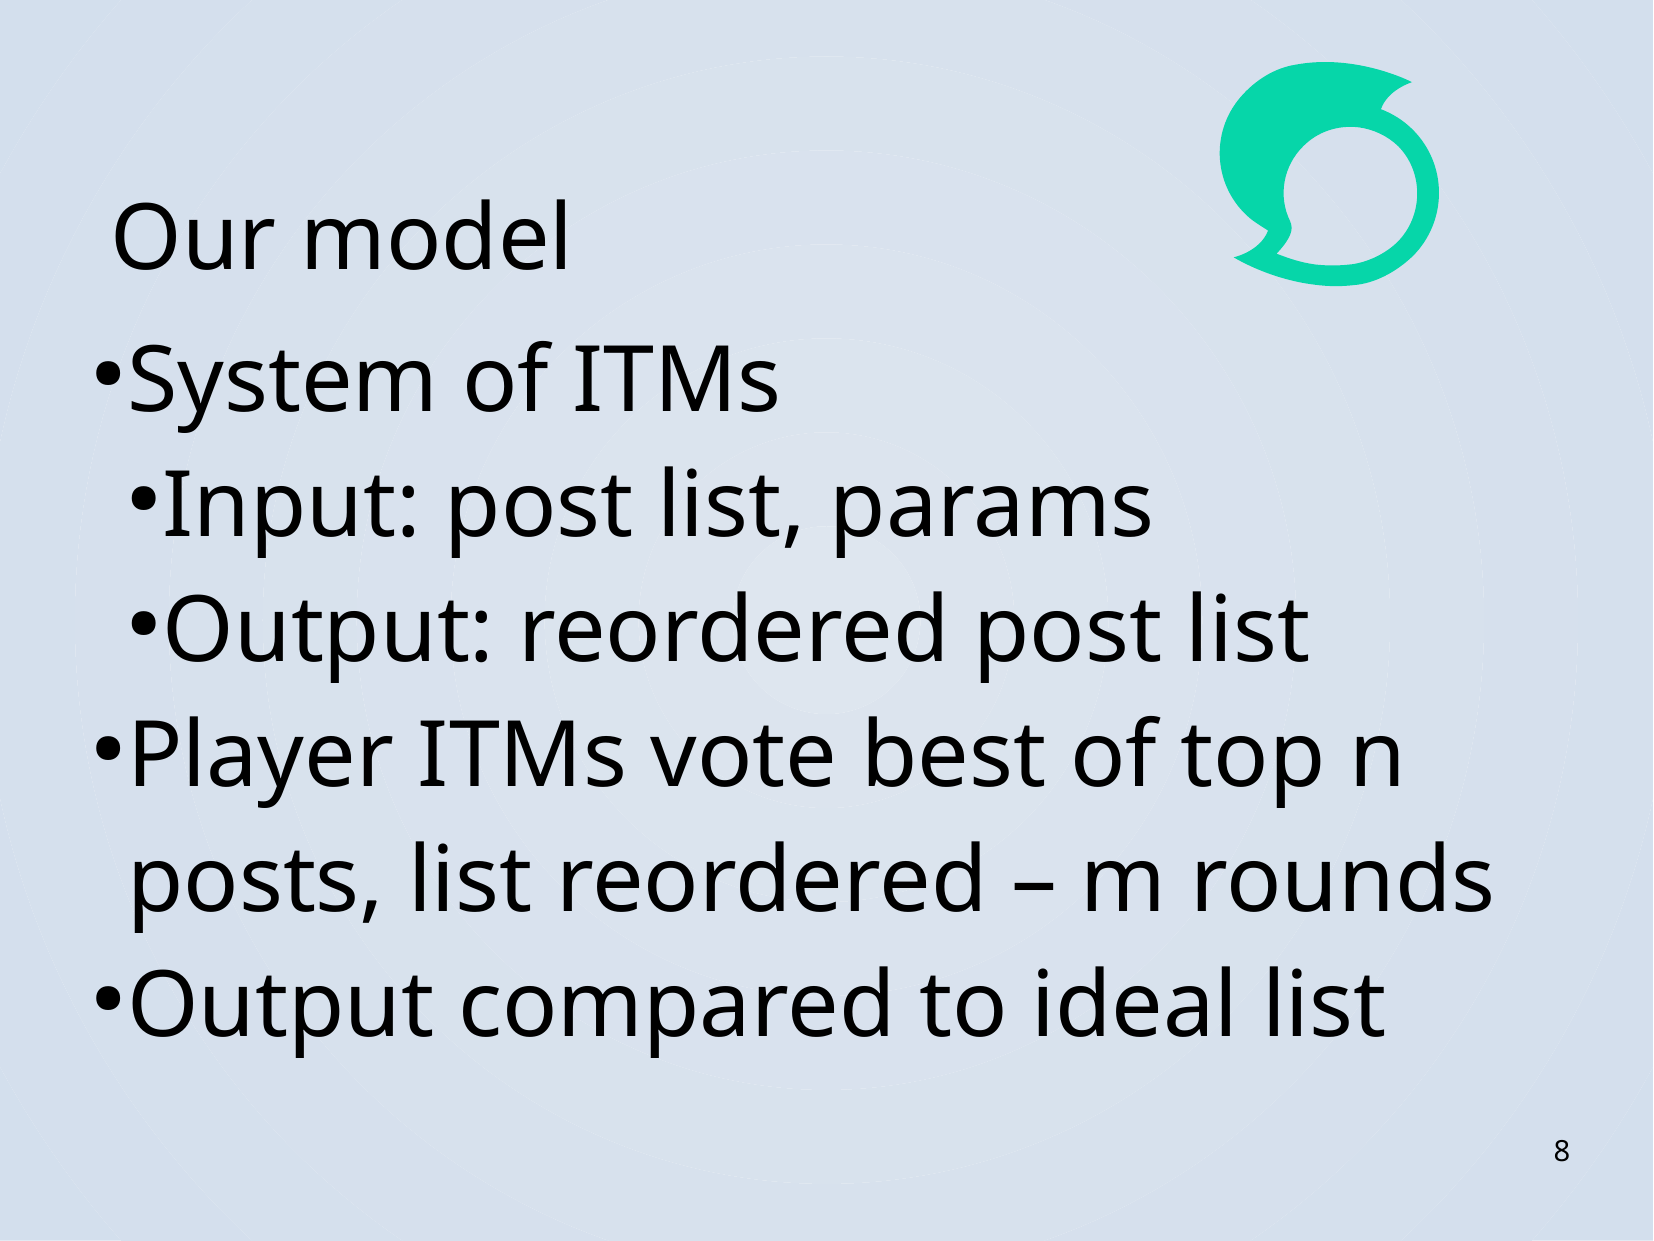

Our model
System of ITMs
Input: post list, params
Output: reordered post list
Player ITMs vote best of top n posts, list reordered – m rounds
Output compared to ideal list
8